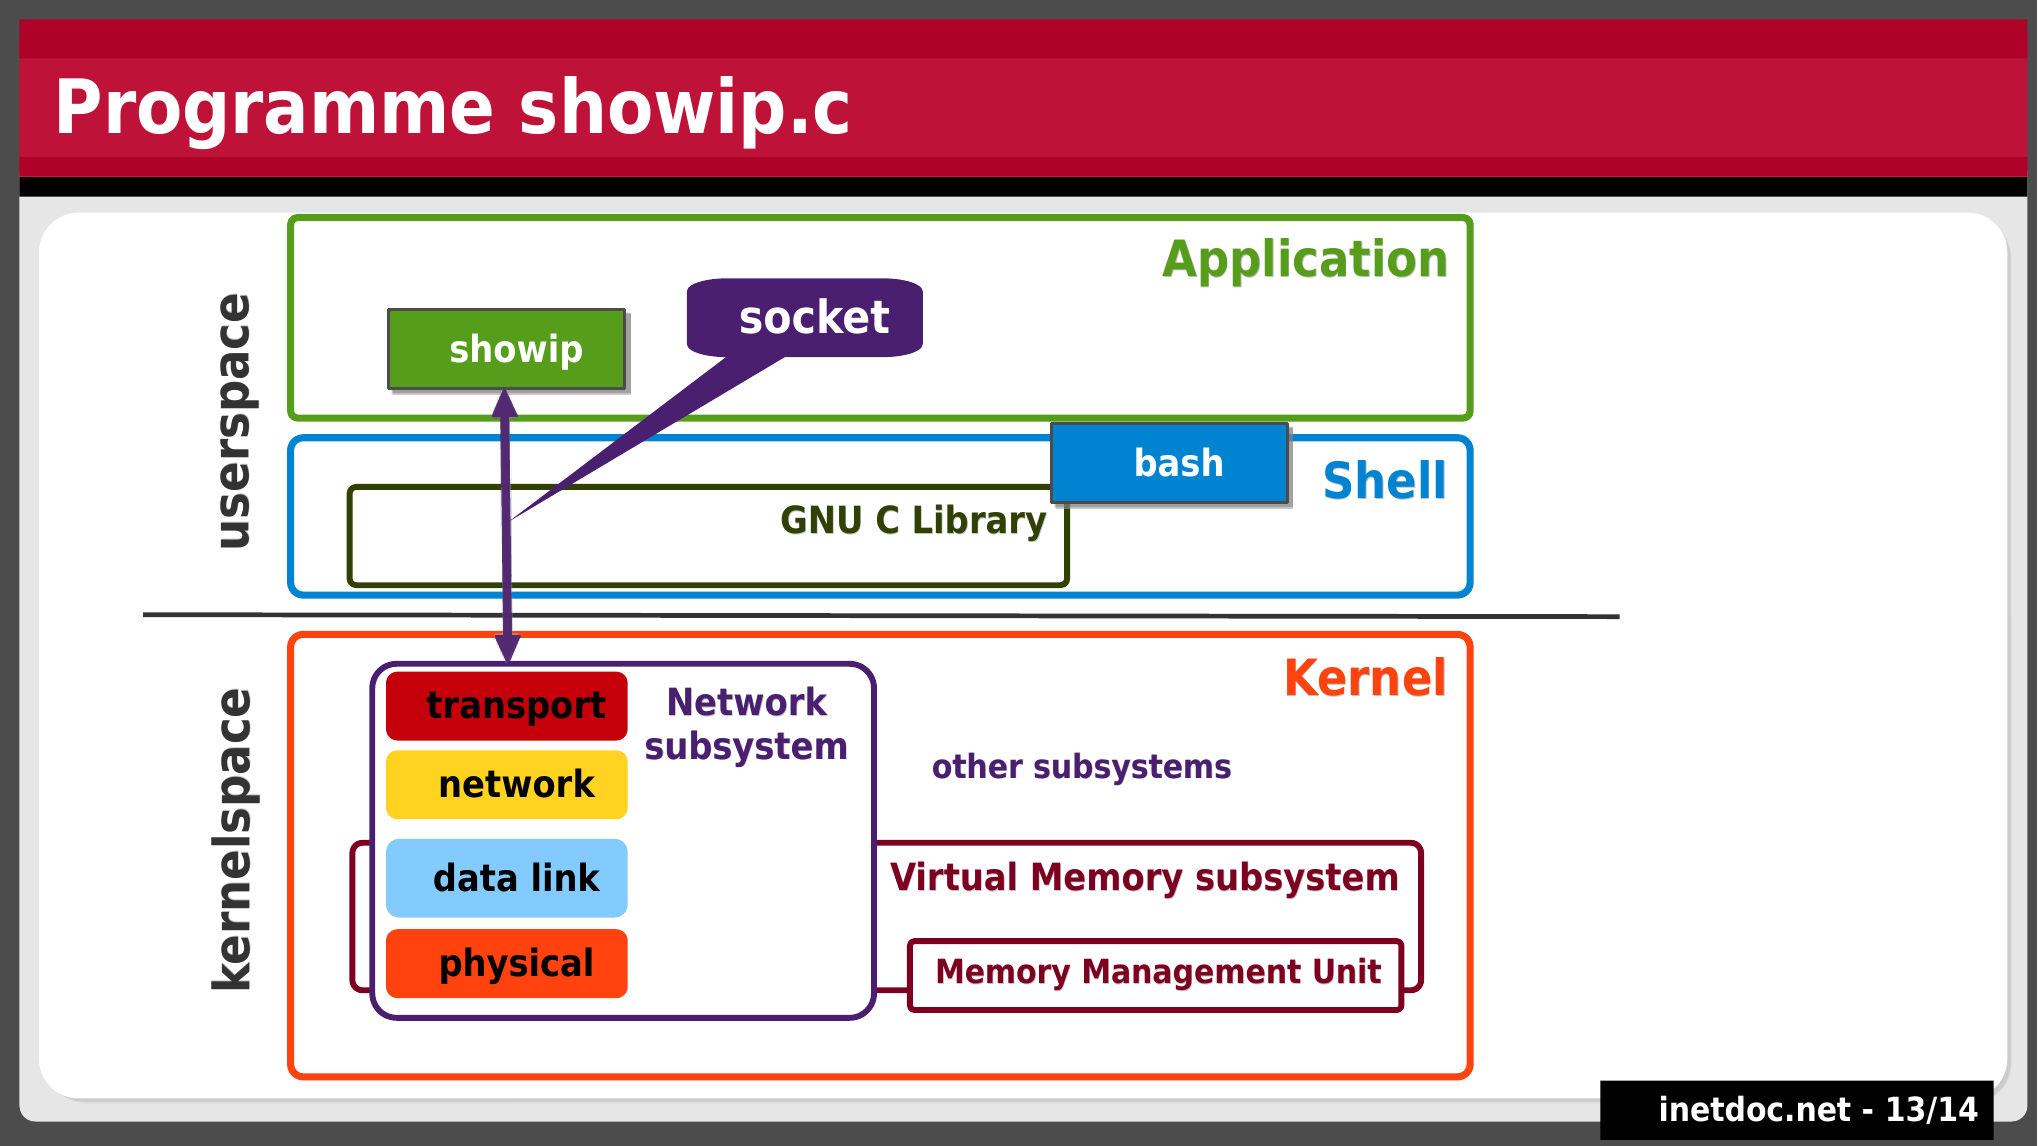

Programme showip.c
Application
socket
showip
userspace
bash
Shell
GNU C Library
Kernel
Network
subsystem
transport
other subsystems
network
kernelspace
data link
Virtual Memory subsystem
physical
Memory Management Unit
inetdoc.net - /14